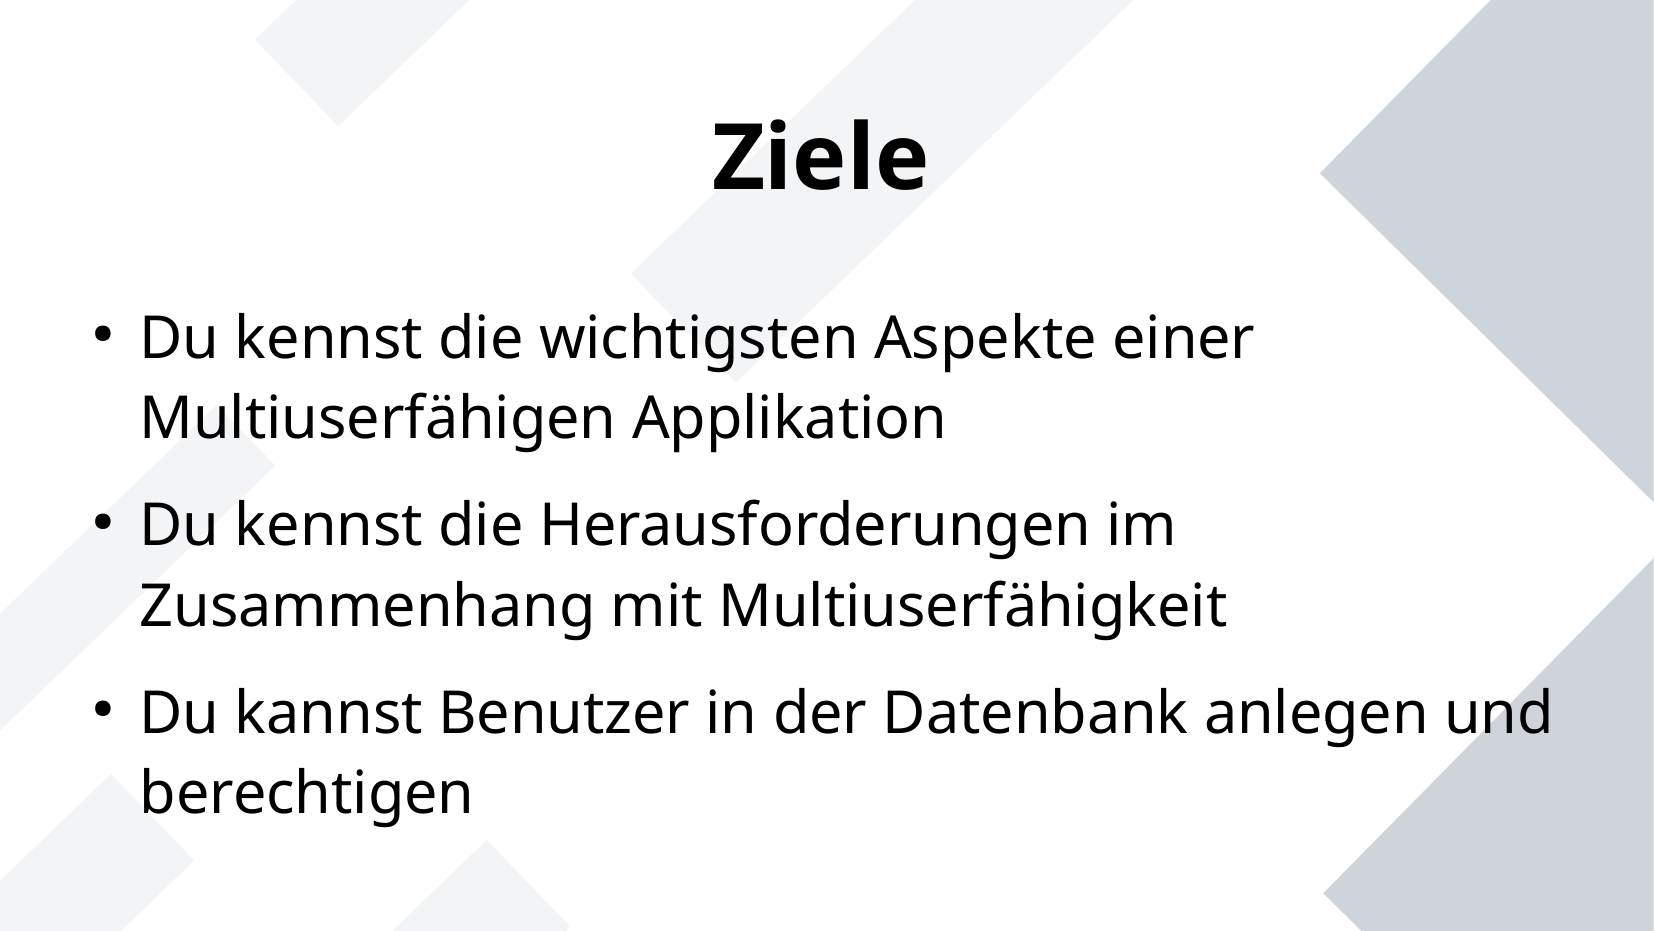

# Ziele
Du kennst die wichtigsten Aspekte einer Multiuserfähigen Applikation
Du kennst die Herausforderungen im Zusammenhang mit Multiuserfähigkeit
Du kannst Benutzer in der Datenbank anlegen und berechtigen